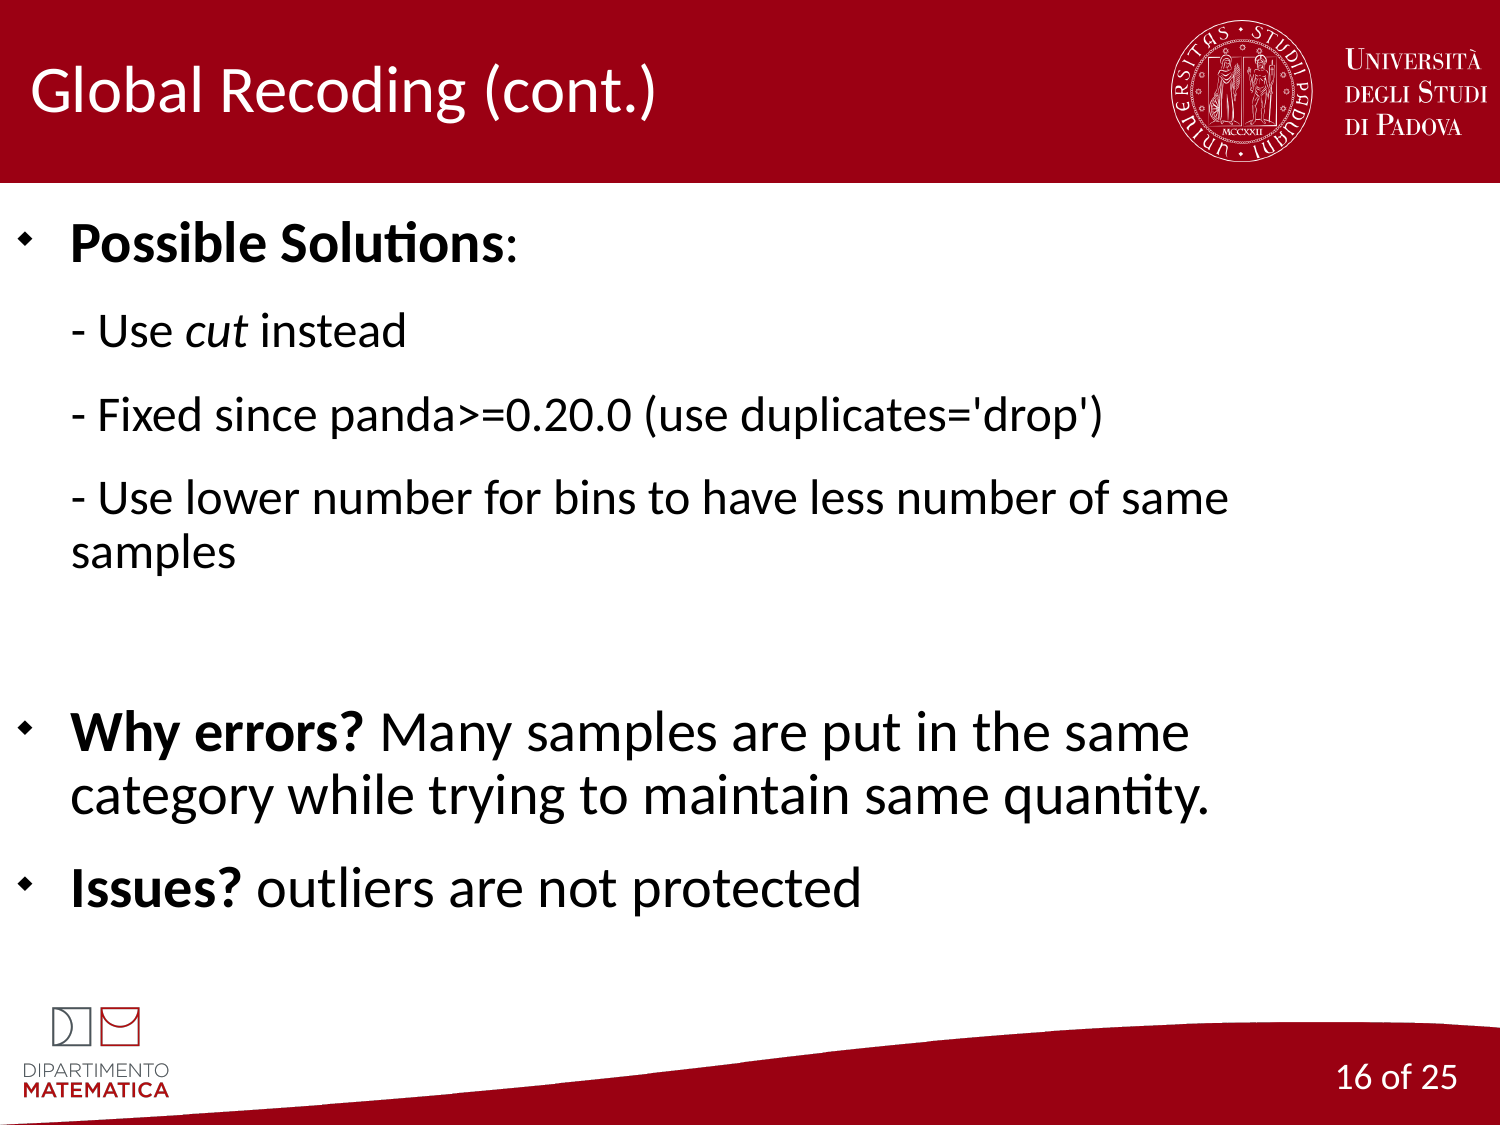

# Global Recoding (cont.)
Possible Solutions:
- Use cut instead
- Fixed since panda>=0.20.0 (use duplicates='drop')
- Use lower number for bins to have less number of same samples
Why errors? Many samples are put in the same category while trying to maintain same quantity.
Issues? outliers are not protected
Solutions?
 of 25